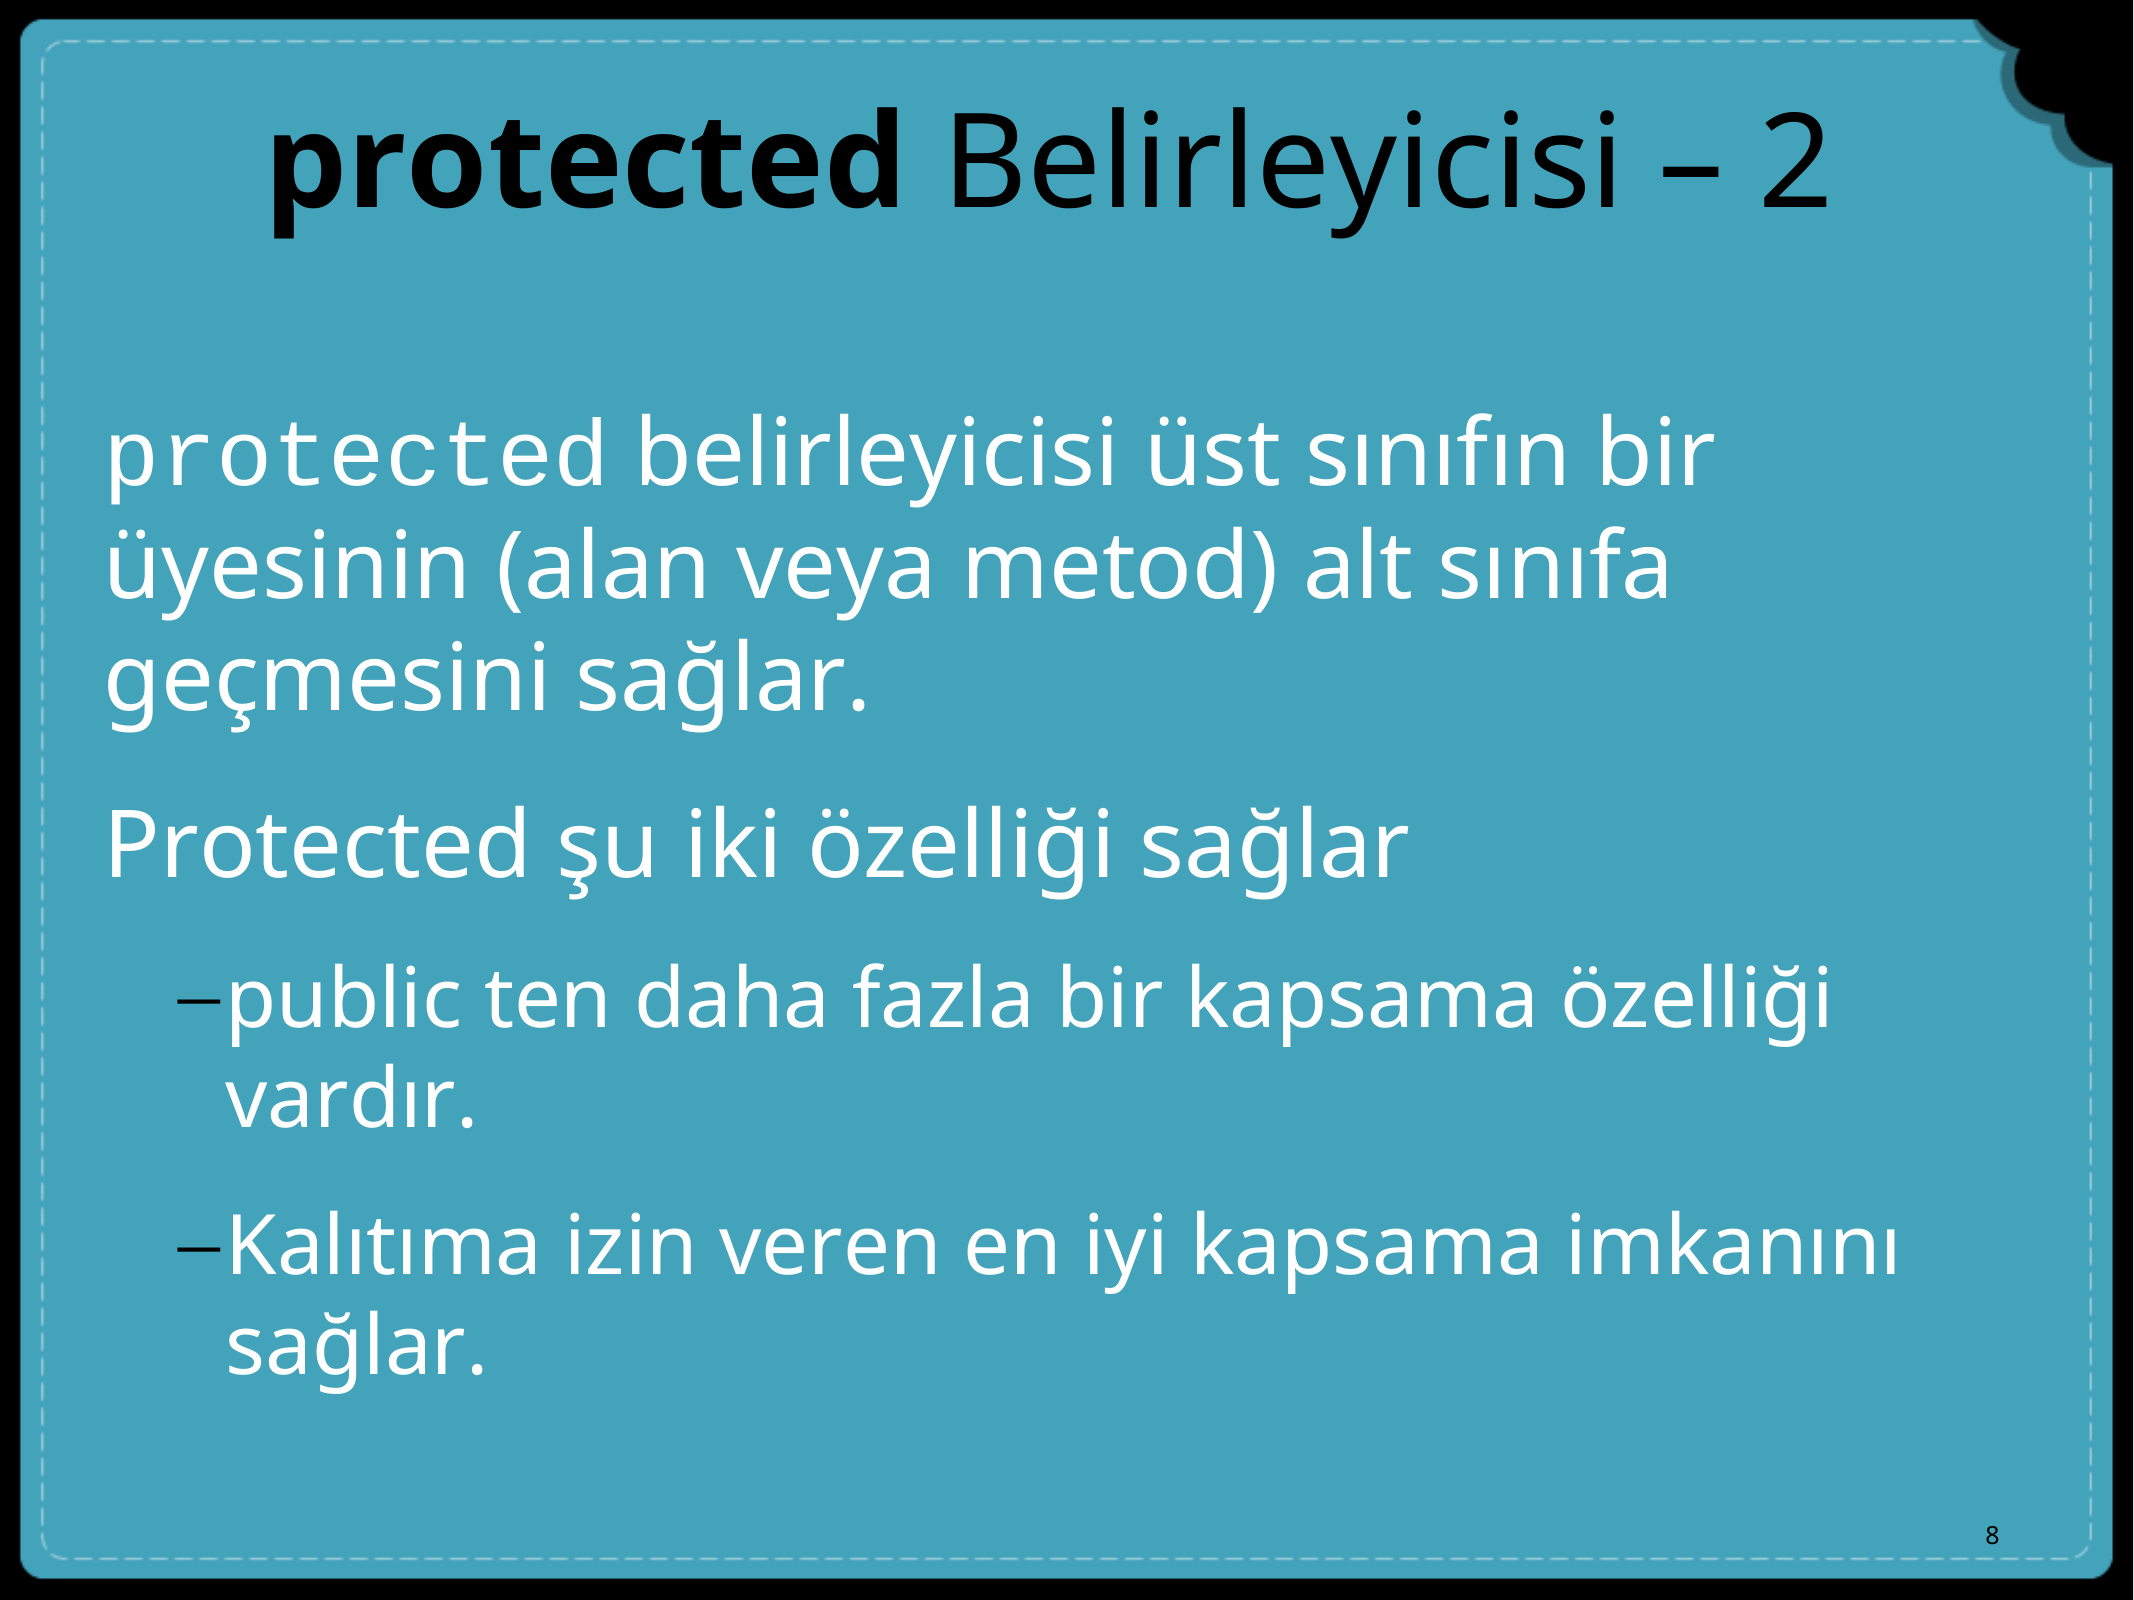

# protected Belirleyicisi – 2
protected belirleyicisi üst sınıfın bir üyesinin (alan veya metod) alt sınıfa geçmesini sağlar.
Protected şu iki özelliği sağlar
public ten daha fazla bir kapsama özelliği vardır.
Kalıtıma izin veren en iyi kapsama imkanını sağlar.
8